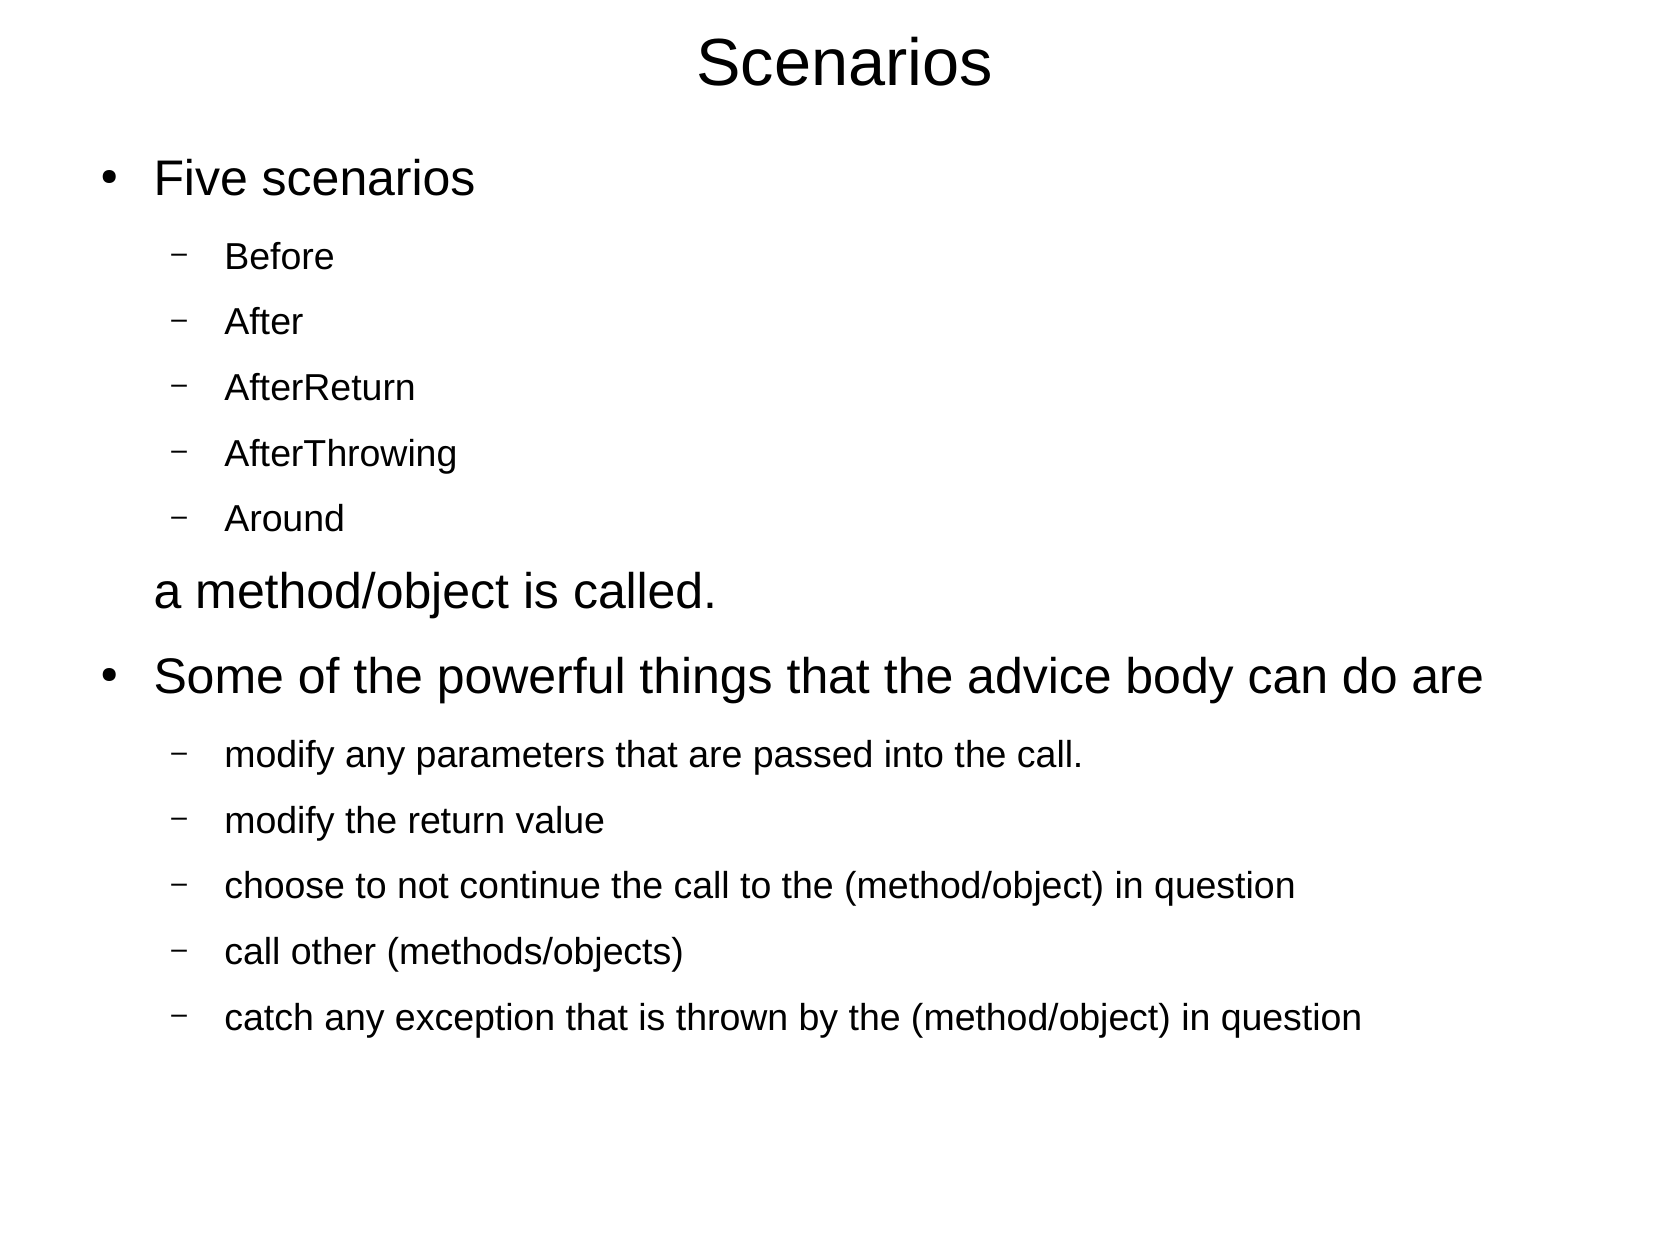

# Scenarios
Five scenarios
Before
After
AfterReturn
AfterThrowing
Around
a method/object is called.
Some of the powerful things that the advice body can do are
modify any parameters that are passed into the call.
modify the return value
choose to not continue the call to the (method/object) in question
call other (methods/objects)
catch any exception that is thrown by the (method/object) in question